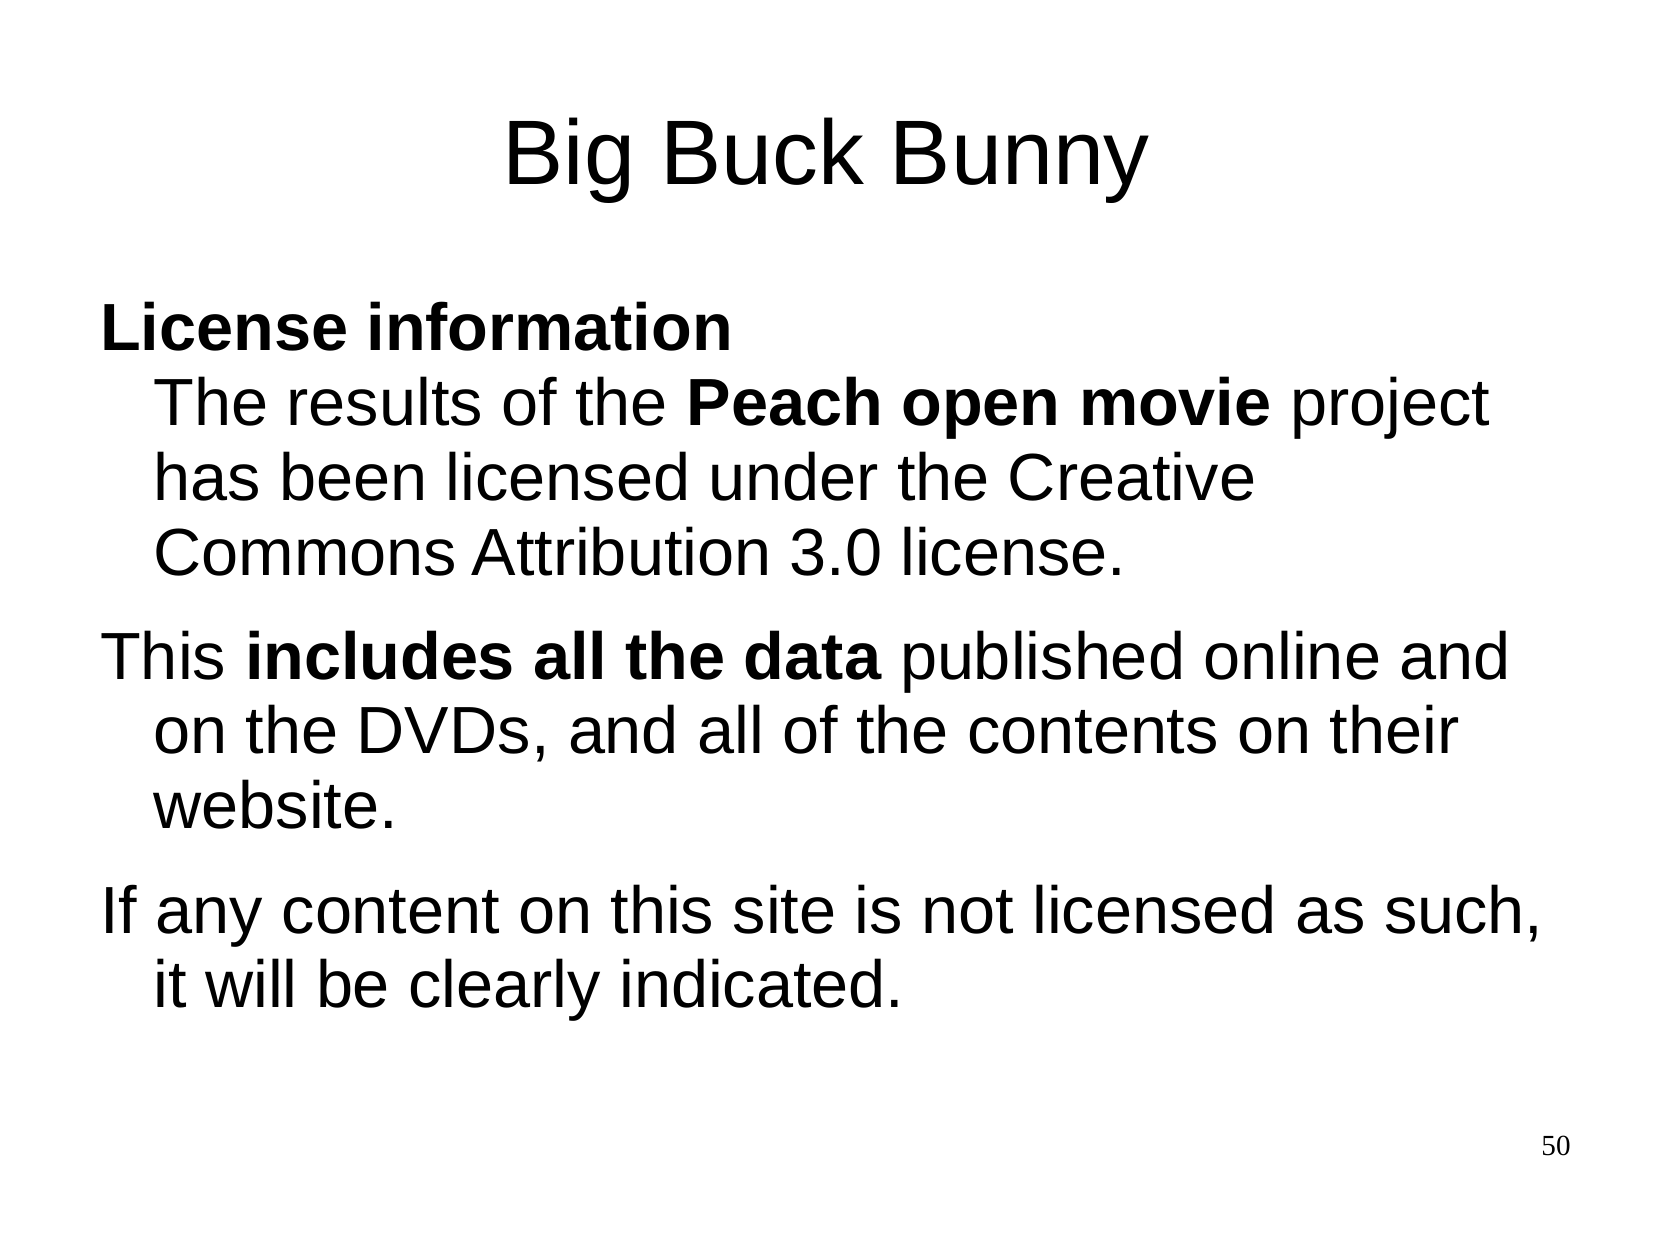

# Big Buck Bunny
License information
The results of the Peach open movie project has been licensed under the Creative Commons Attribution 3.0 license.
This includes all the data published online and on the DVDs, and all of the contents on their website.
If any content on this site is not licensed as such, it will be clearly indicated.
50